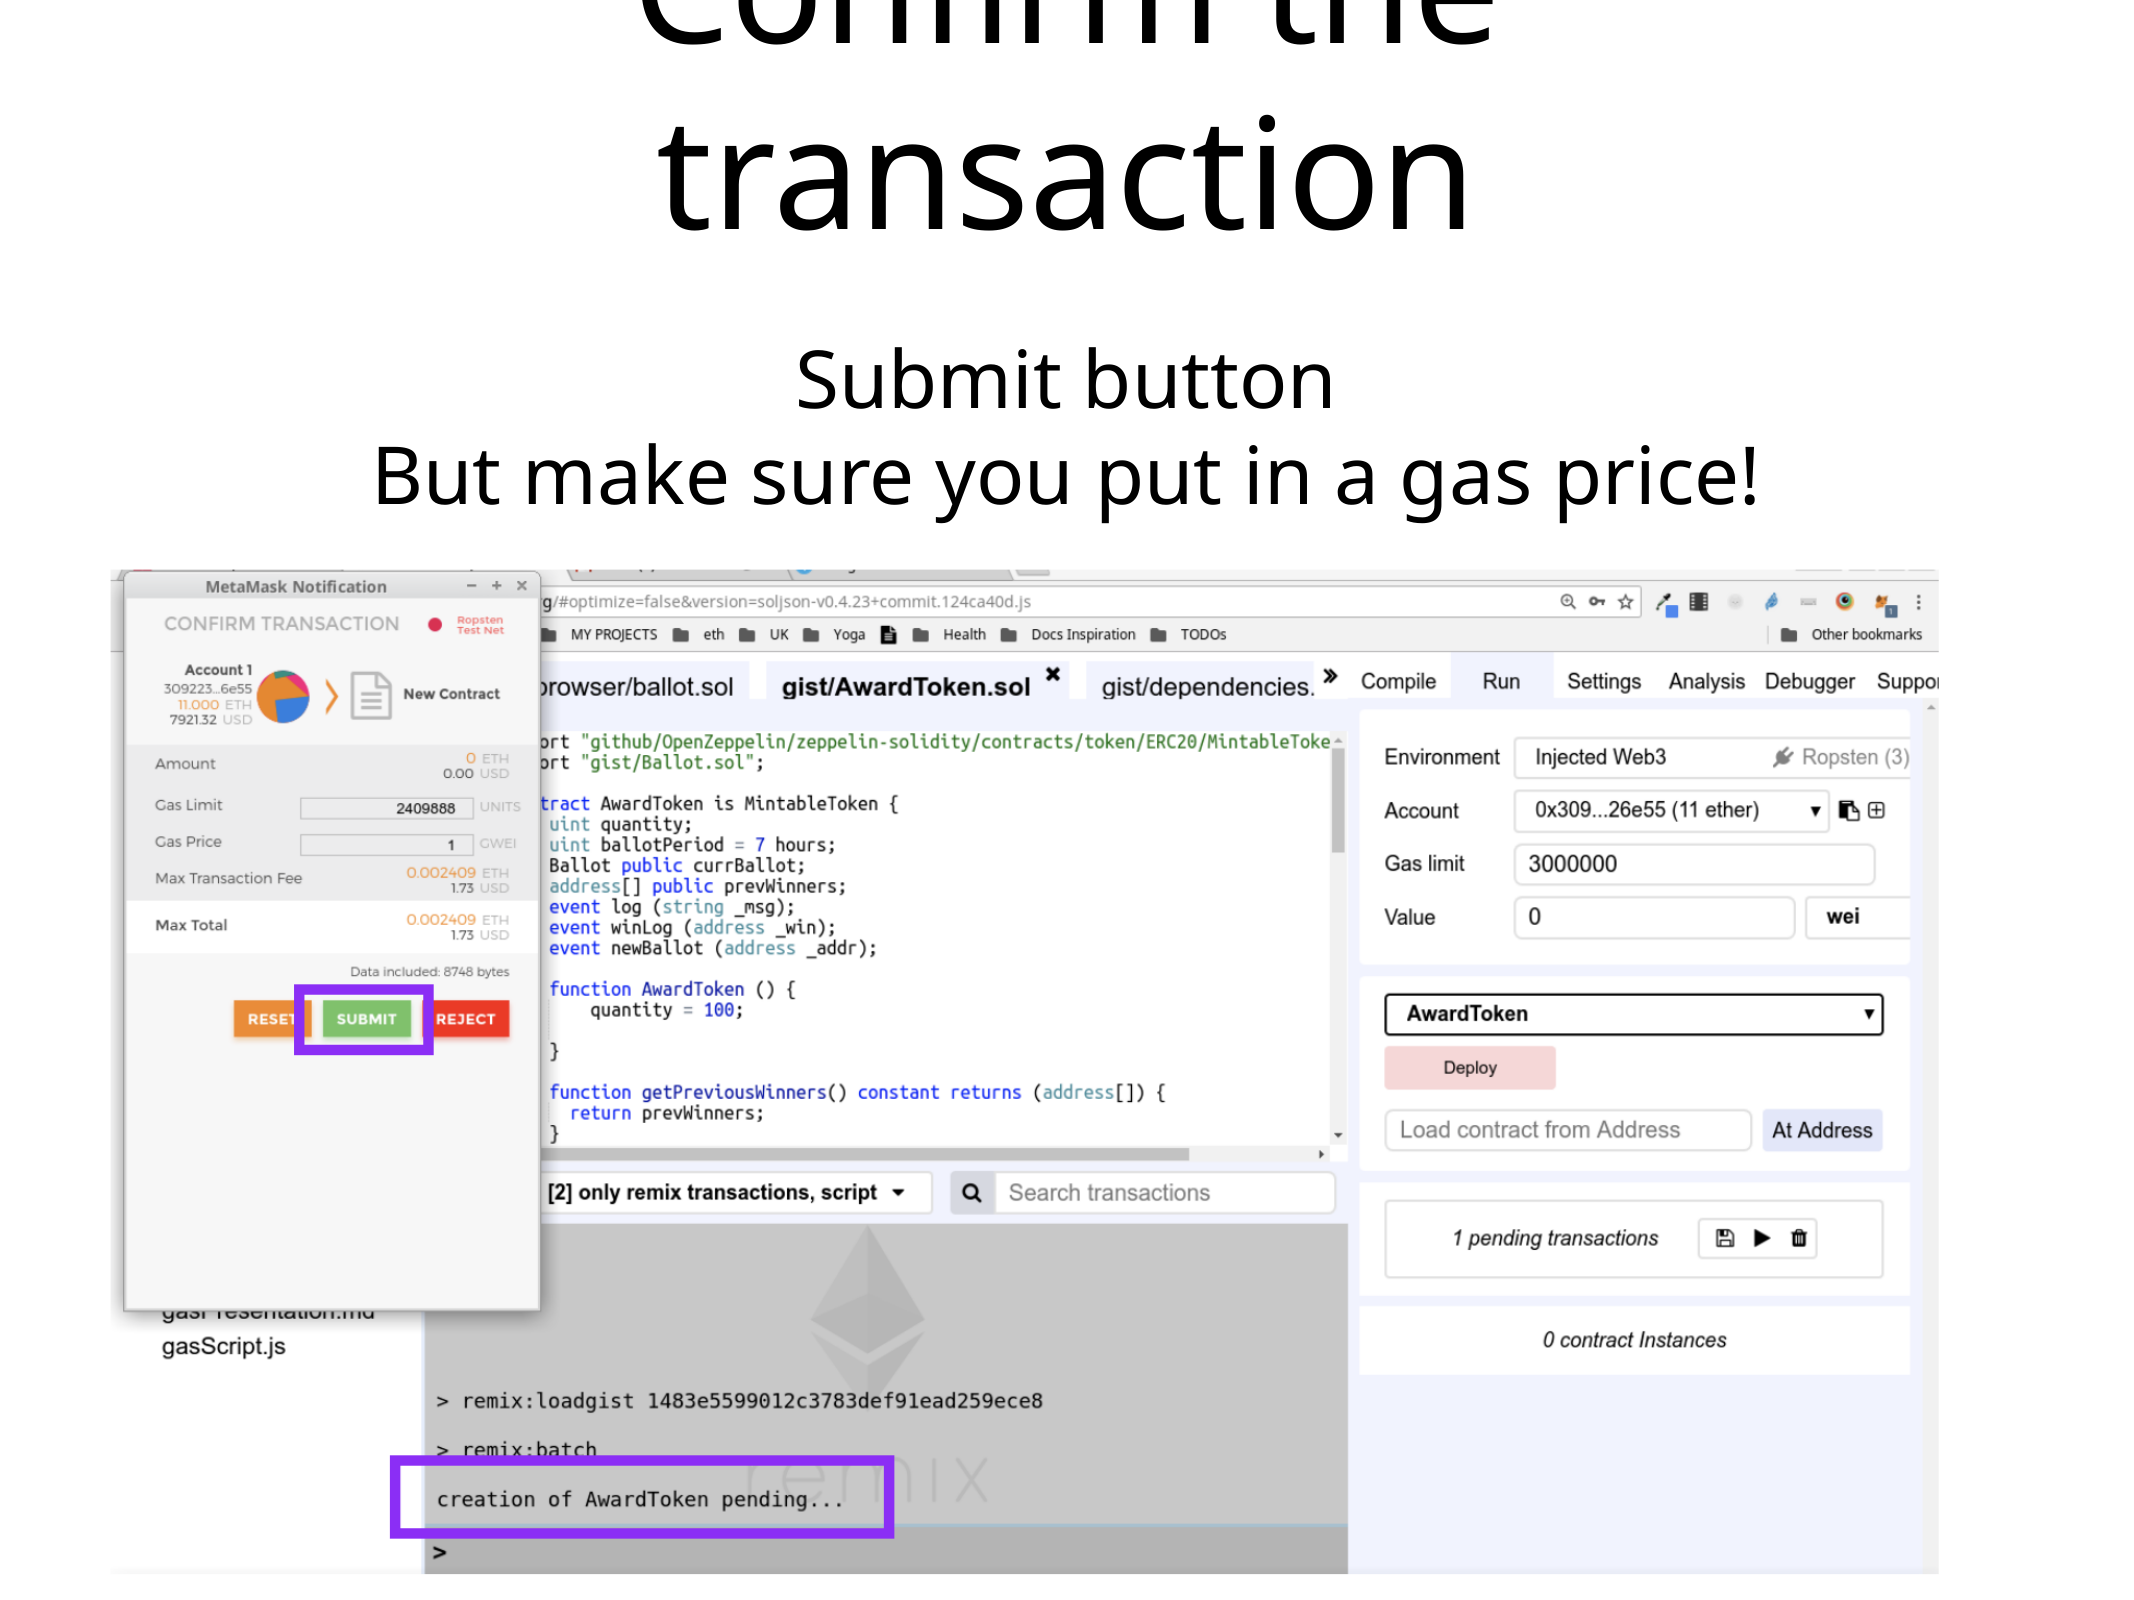

# Confirm the transaction
Submit button
But make sure you put in a gas price!
( when dependencies.js is the active file )